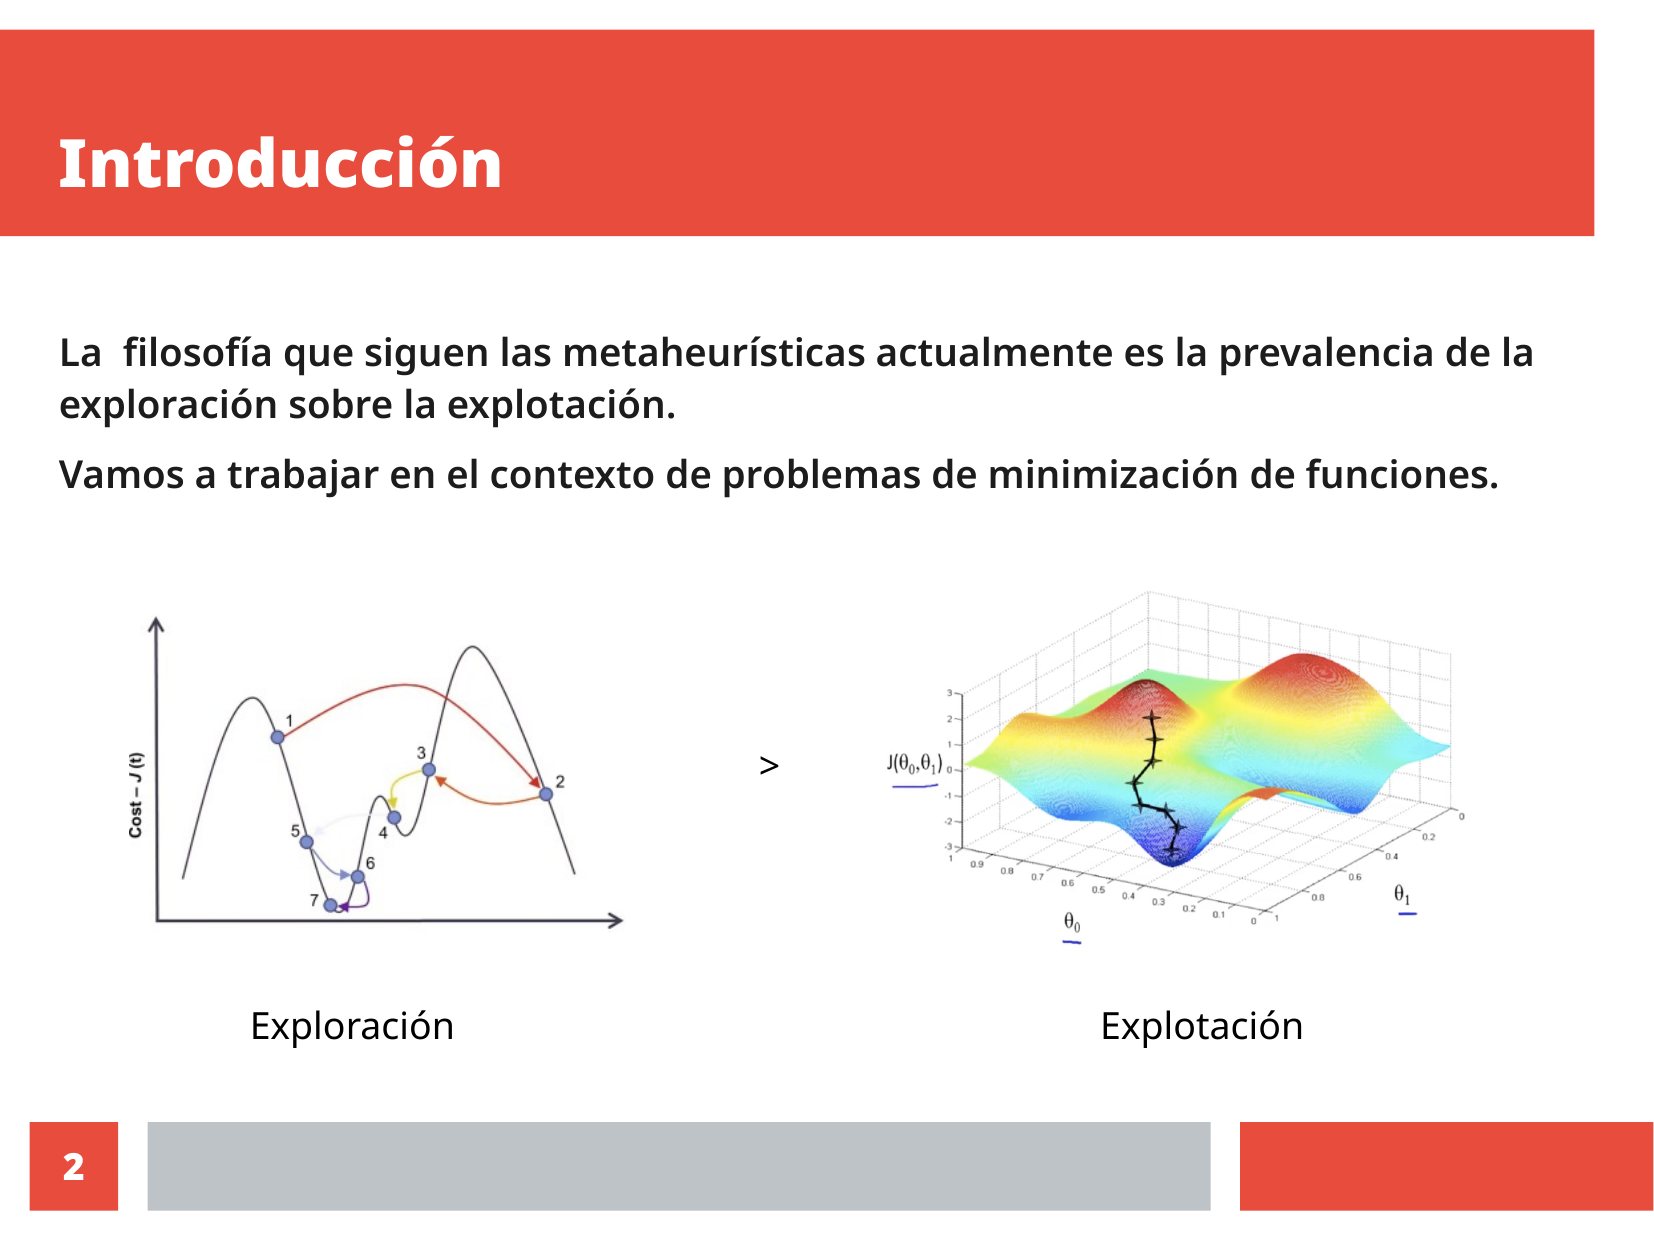

# Introducción
La filosofía que siguen las metaheurísticas actualmente es la prevalencia de la exploración sobre la explotación.
Vamos a trabajar en el contexto de problemas de minimización de funciones.
>
Exploración
Explotación
2